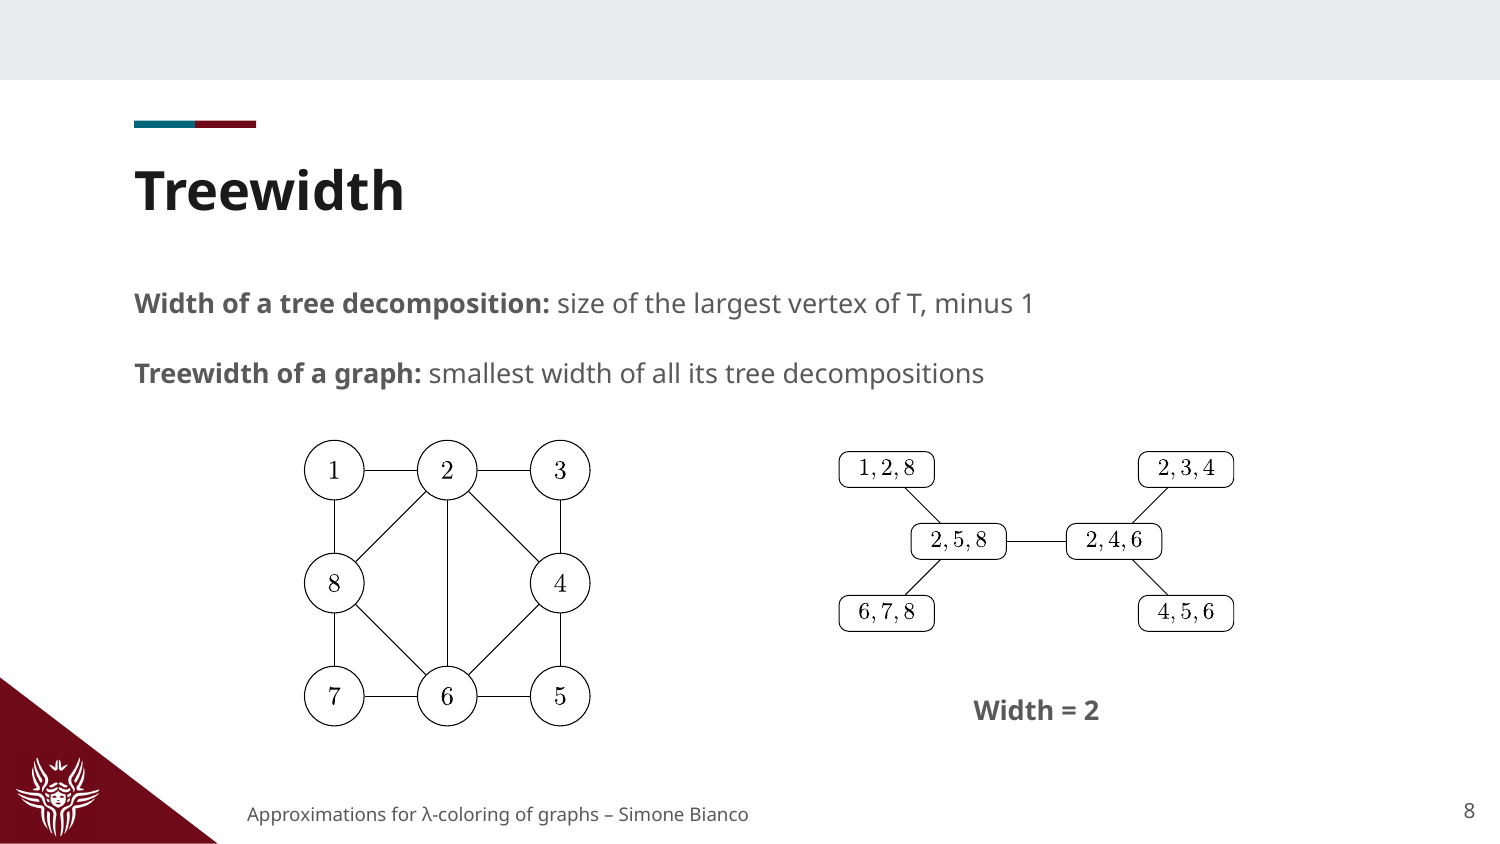

# Treewidth
Width of a tree decomposition: size of the largest vertex of T, minus 1
Treewidth of a graph: smallest width of all its tree decompositions
Width = 2
Approximations for λ-coloring of graphs – Simone Bianco